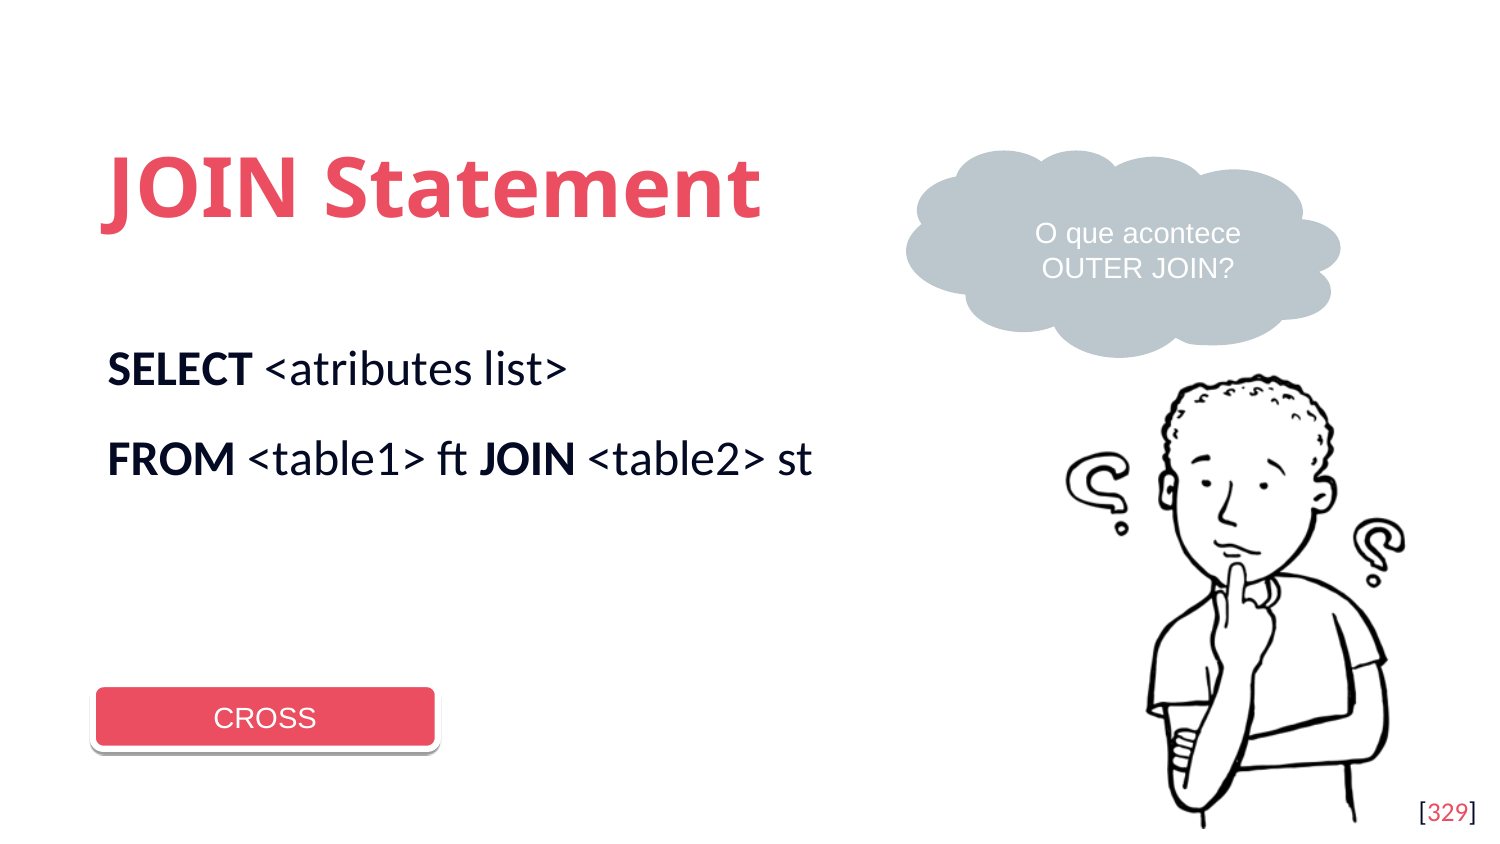

JOIN Statement
O que acontece OUTER JOIN?
SELECT <atributes list>
FROM <table1> ft JOIN <table2> st
CROSS